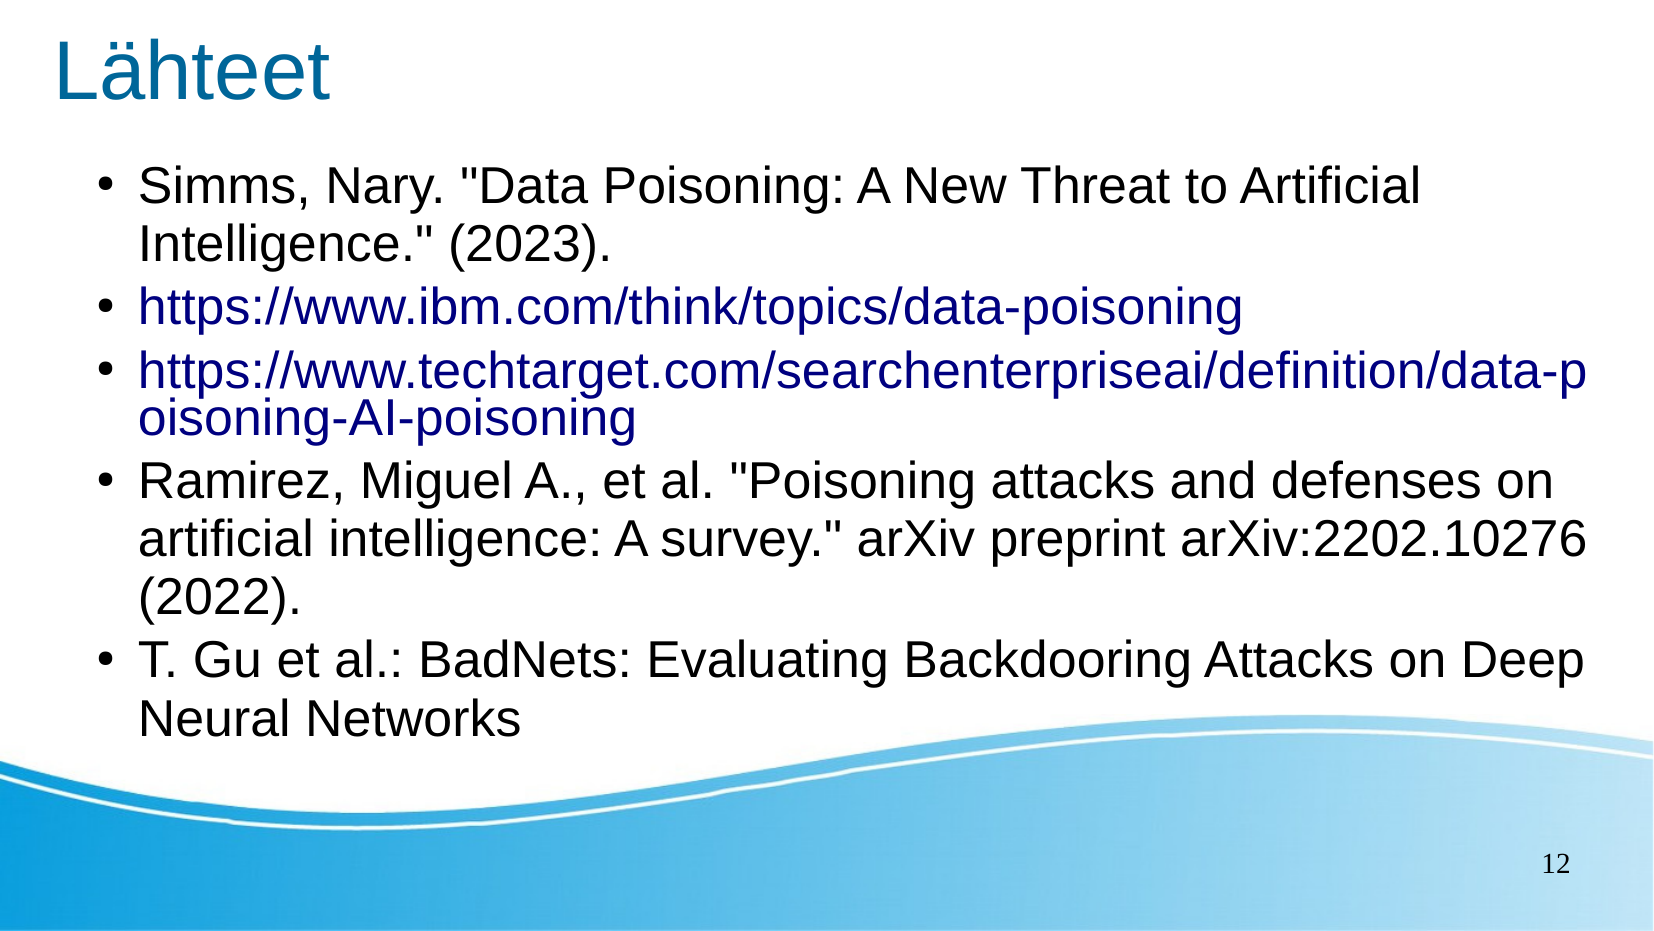

# Lähteet
Simms, Nary. "Data Poisoning: A New Threat to Artificial Intelligence." (2023).
https://www.ibm.com/think/topics/data-poisoning
https://www.techtarget.com/searchenterpriseai/definition/data-poisoning-AI-poisoning
Ramirez, Miguel A., et al. "Poisoning attacks and defenses on artificial intelligence: A survey." arXiv preprint arXiv:2202.10276 (2022).
T. Gu et al.: BadNets: Evaluating Backdooring Attacks on Deep Neural Networks
12